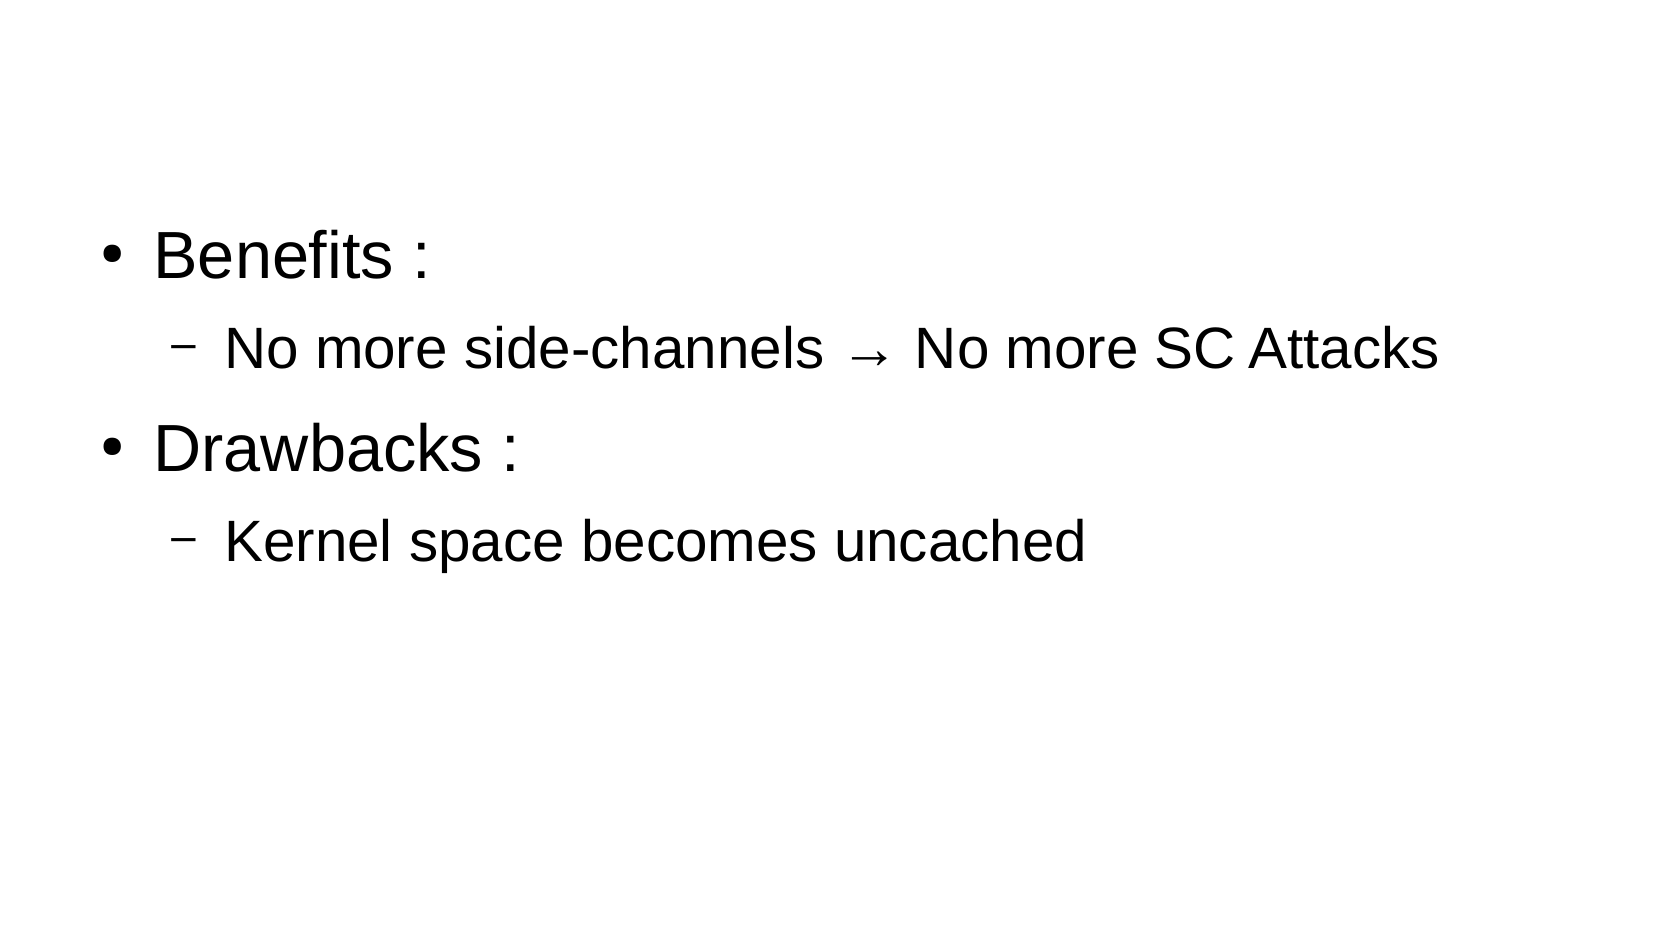

#
Benefits :
No more side-channels → No more SC Attacks
Drawbacks :
Kernel space becomes uncached